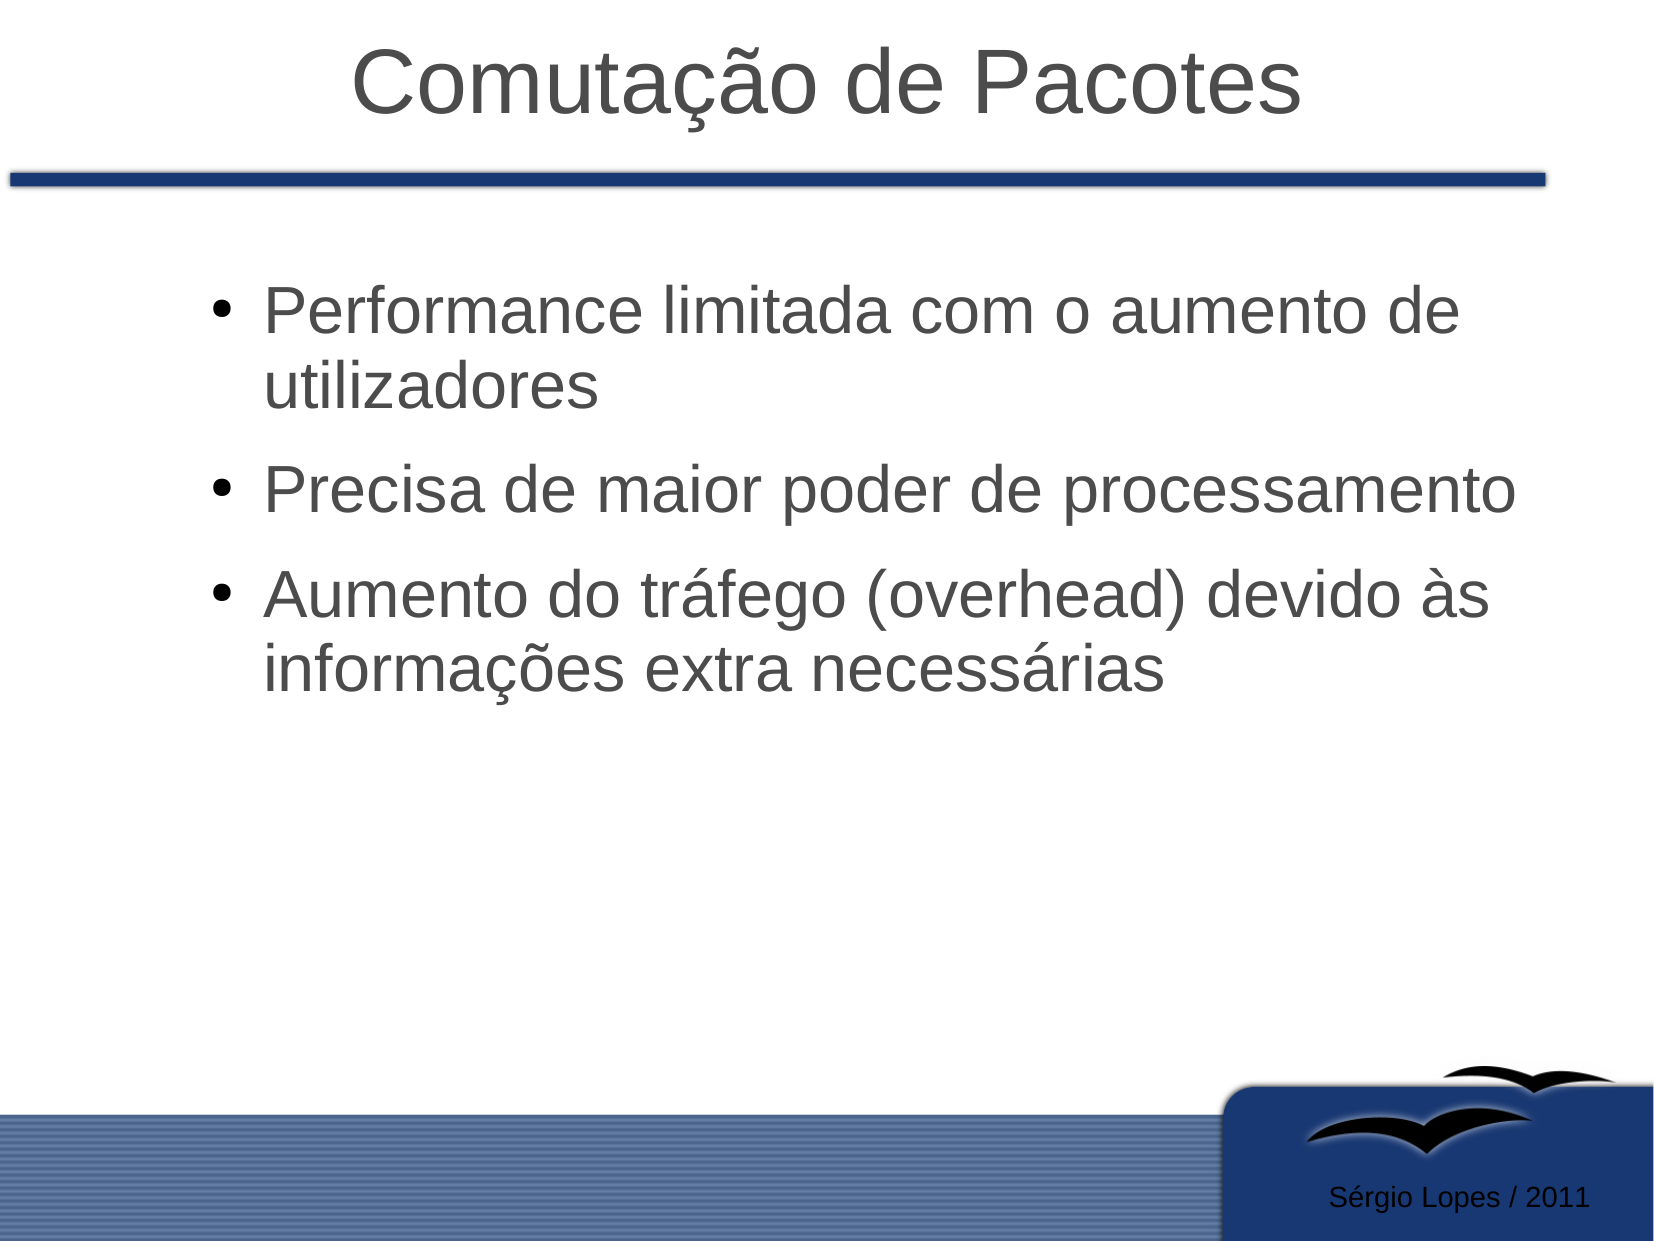

# Comutação de Pacotes
Performance limitada com o aumento de utilizadores
Precisa de maior poder de processamento
Aumento do tráfego (overhead) devido às informações extra necessárias
Sérgio Lopes / 2011